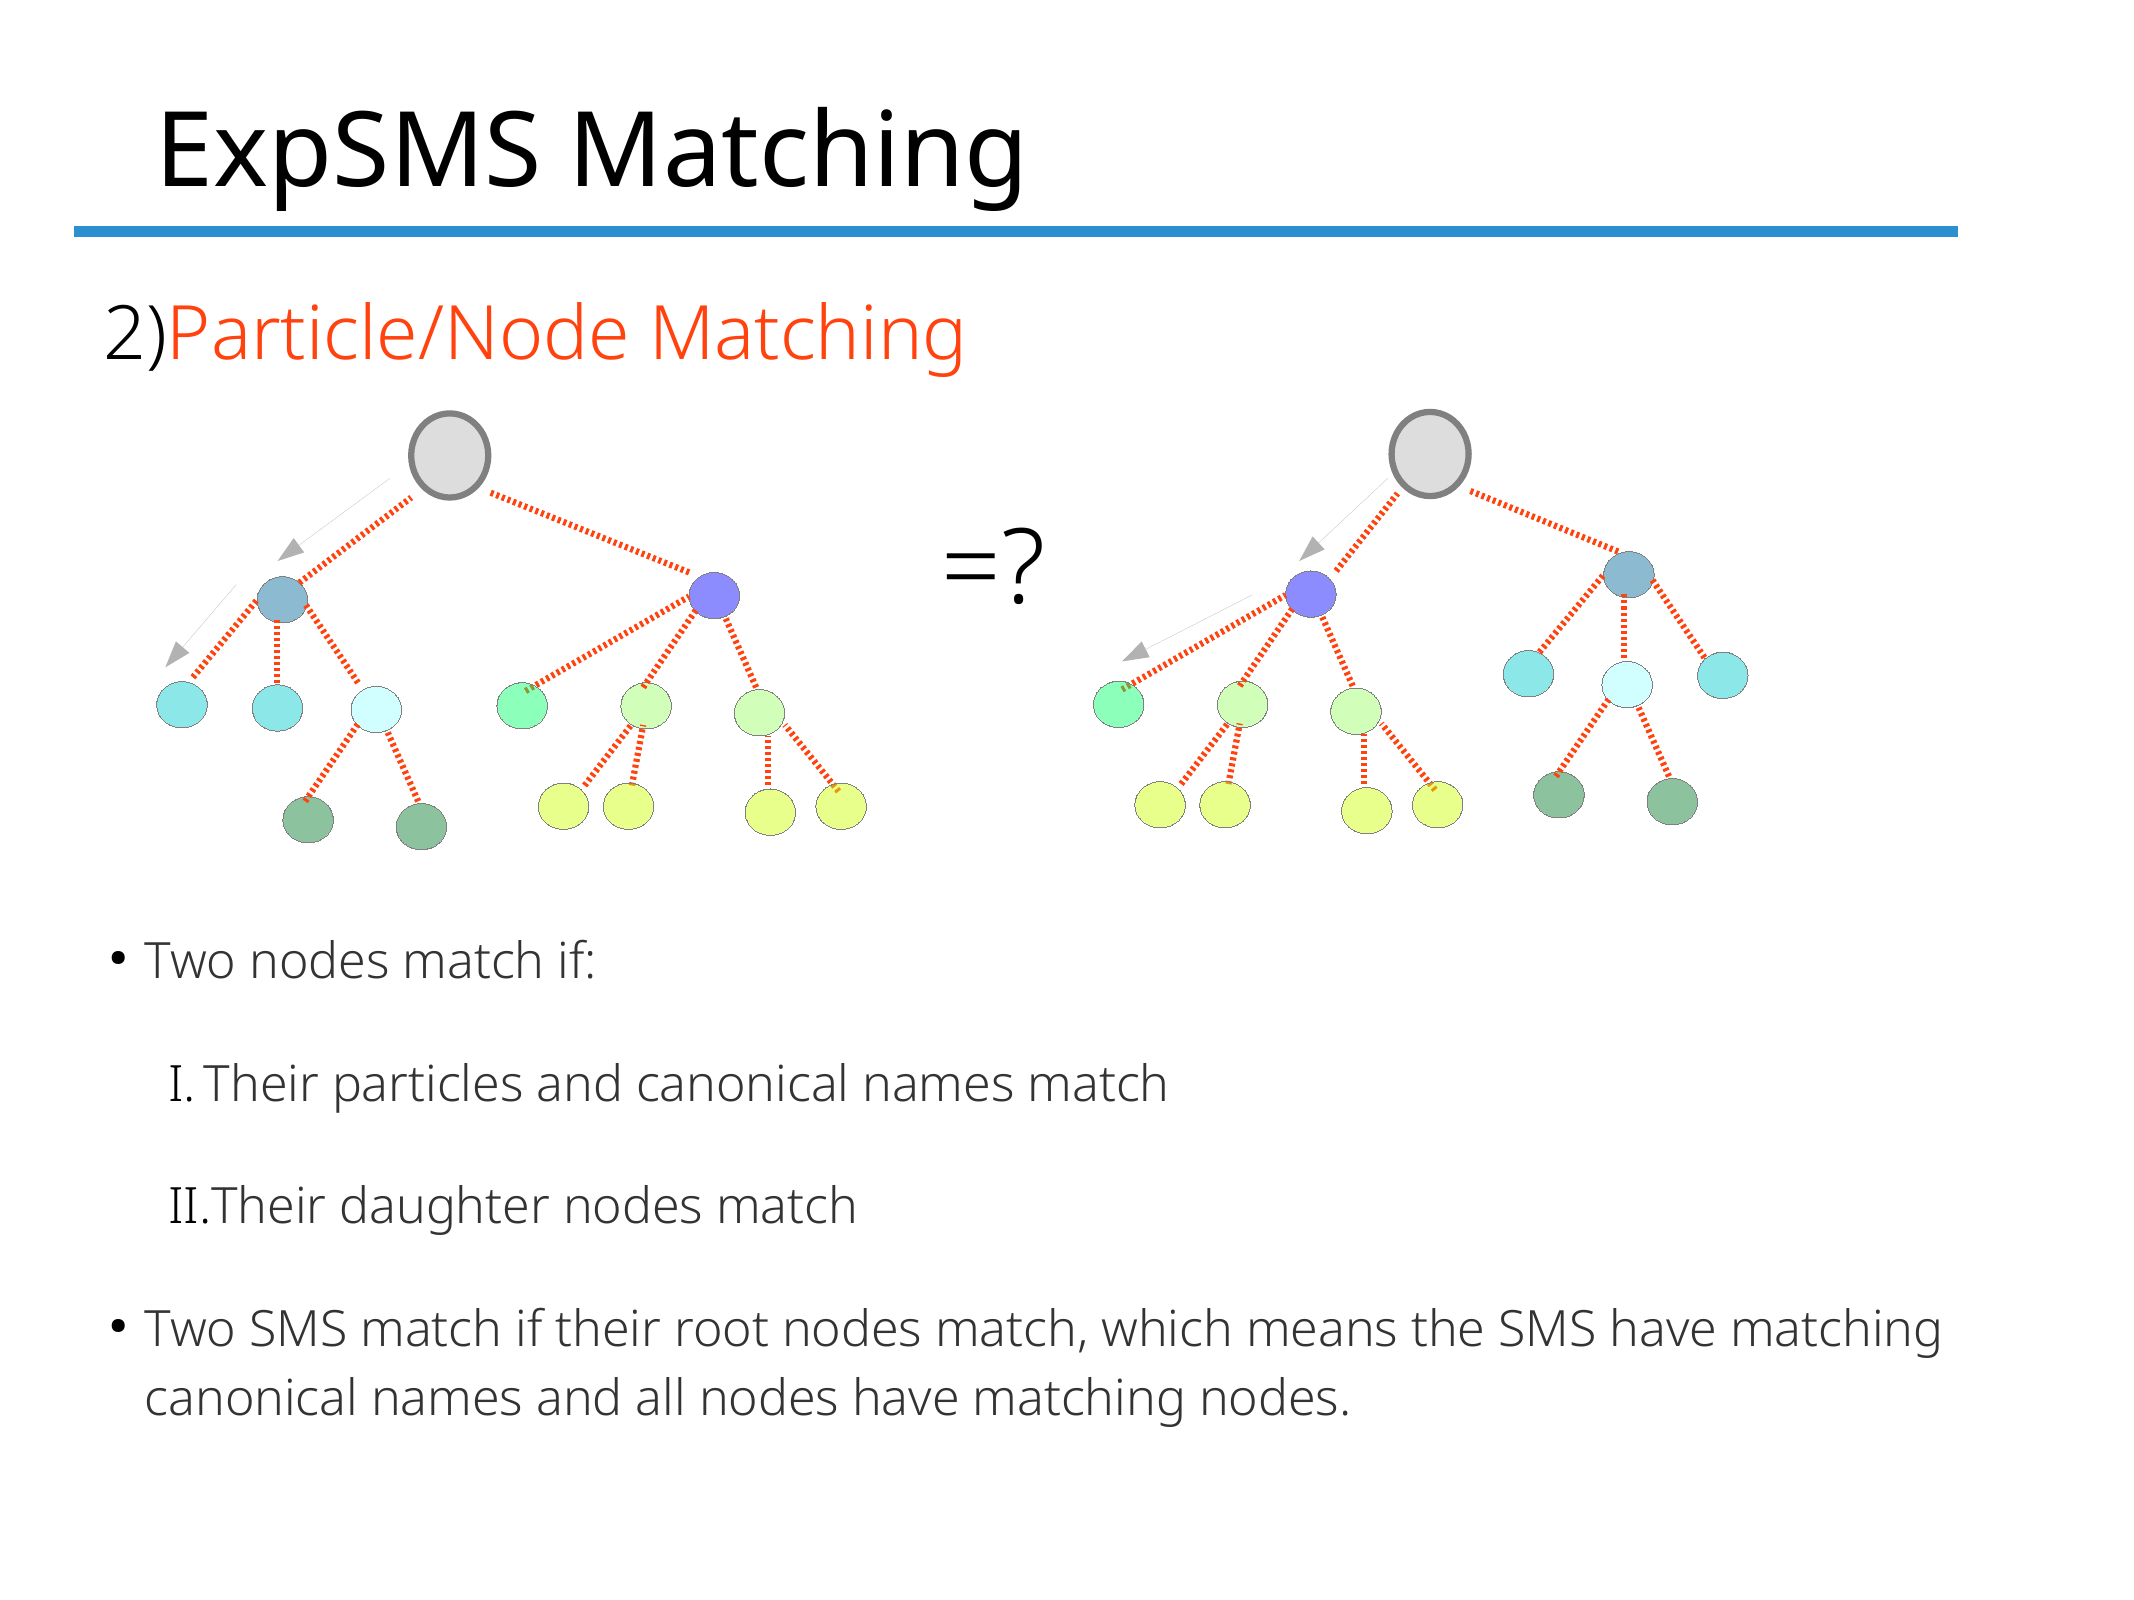

ExpSMS Matching
Particle/Node Matching
=?
Two nodes match if:
Their particles and canonical names match
Their daughter nodes match
Two SMS match if their root nodes match, which means the SMS have matching canonical names and all nodes have matching nodes.